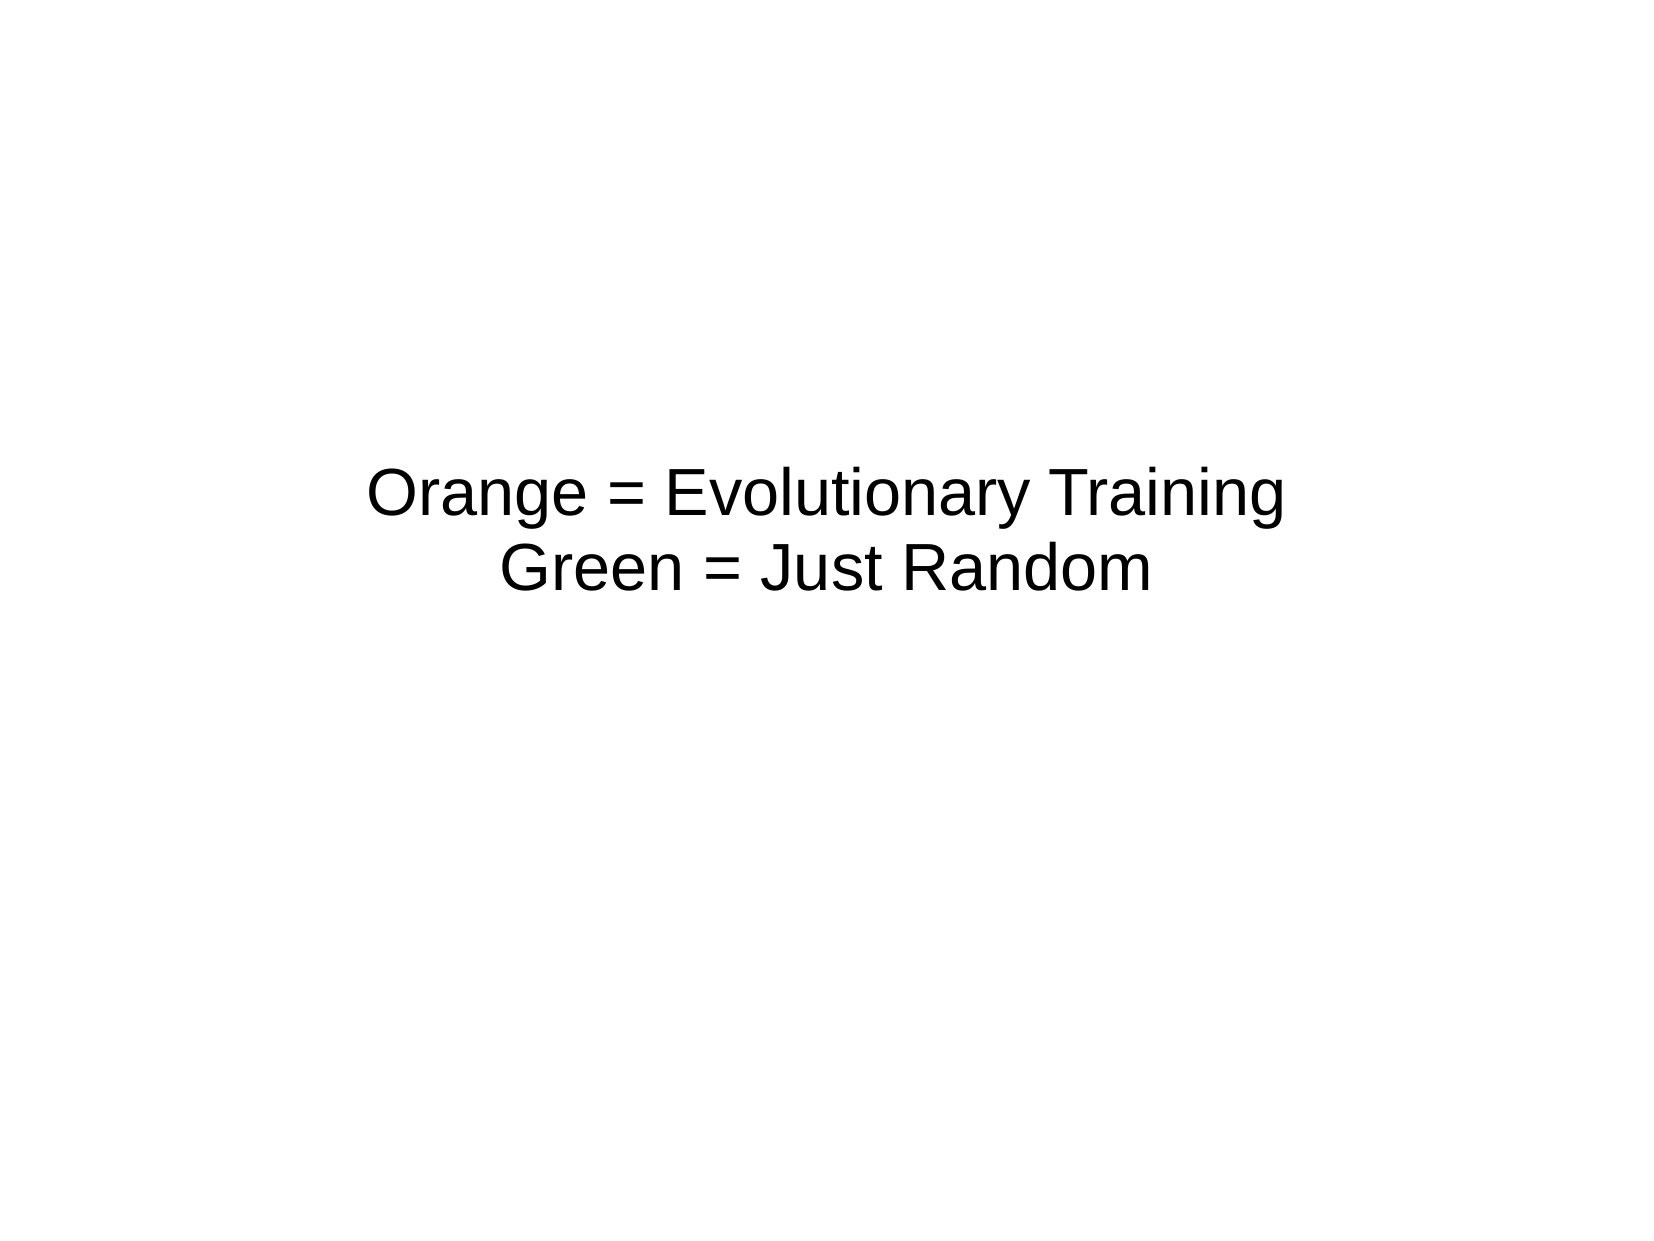

# Orange = Evolutionary Training
Green = Just Random